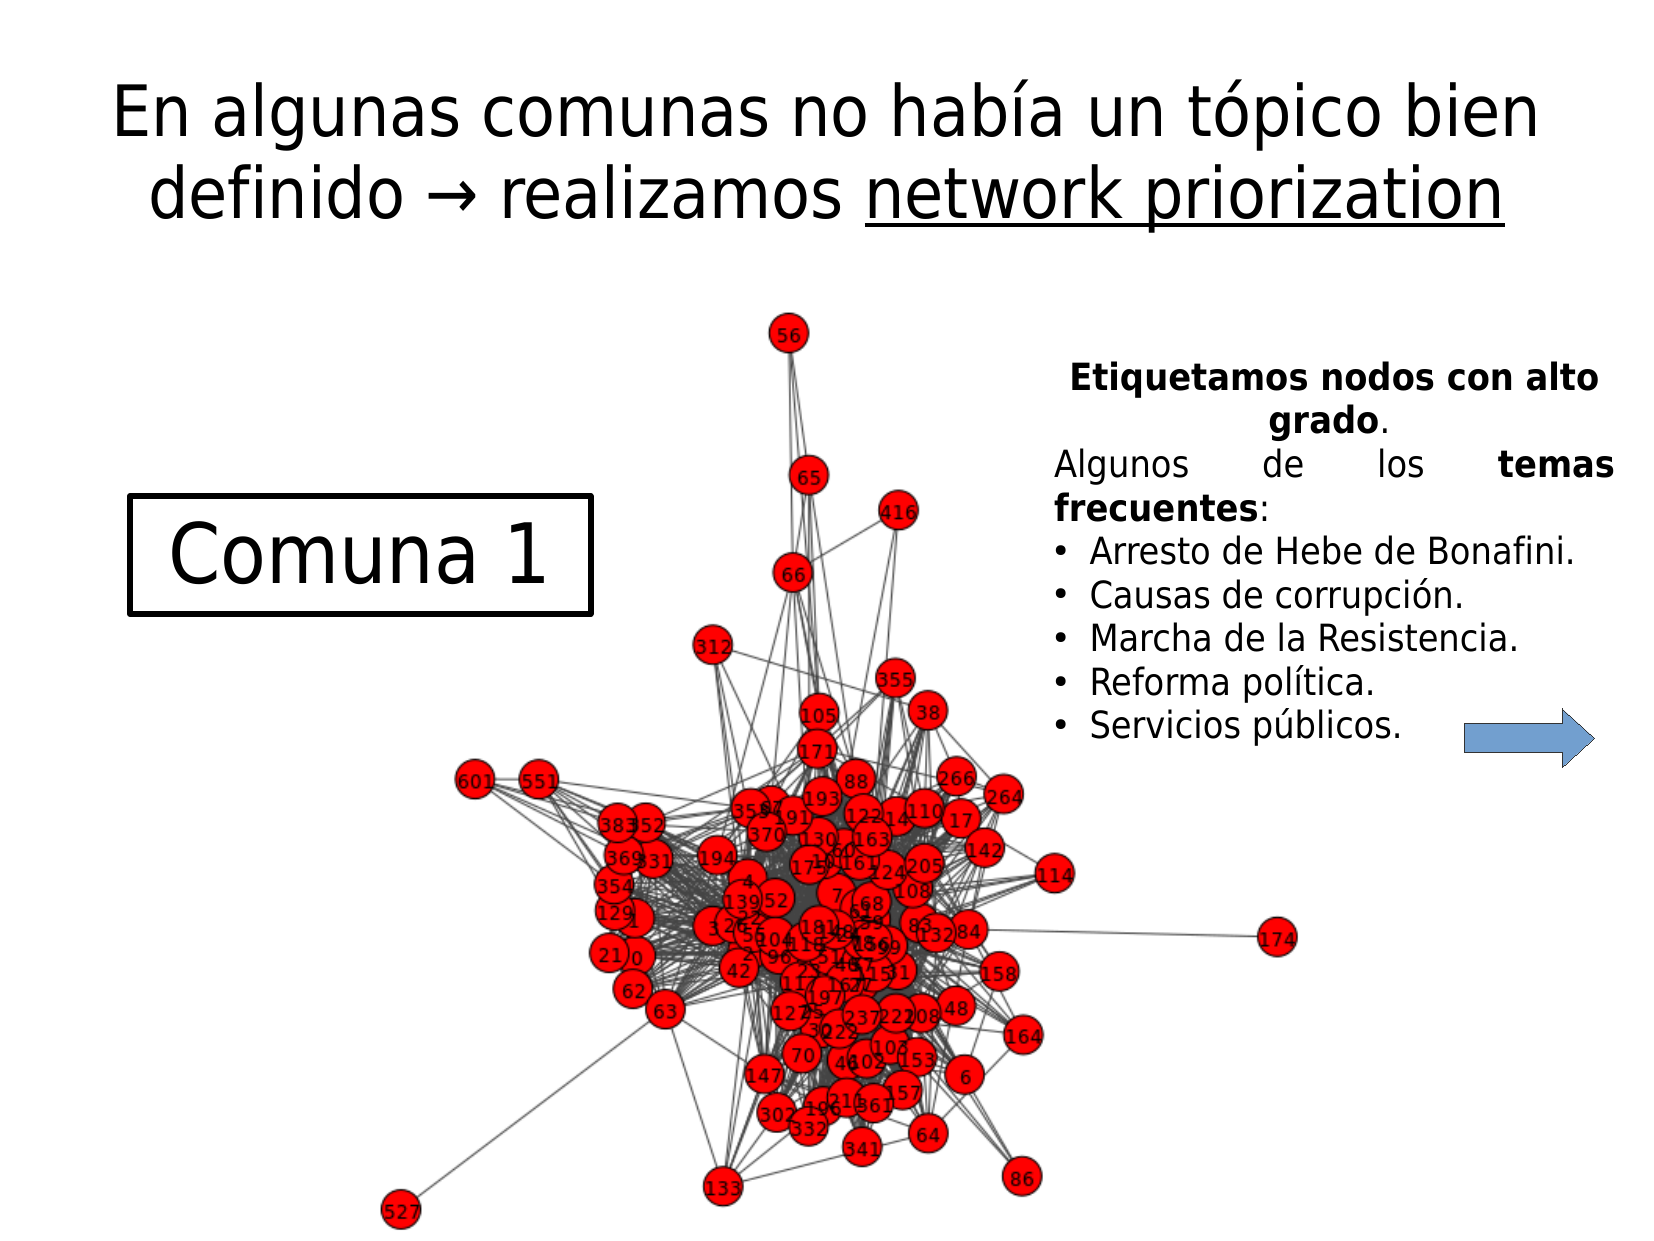

# En algunas comunas no había un tópico bien definido → realizamos network priorization
Etiquetamos nodos con alto grado.
Algunos de los temas frecuentes:
Arresto de Hebe de Bonafini.
Causas de corrupción.
Marcha de la Resistencia.
Reforma política.
Servicios públicos.
Comuna 1